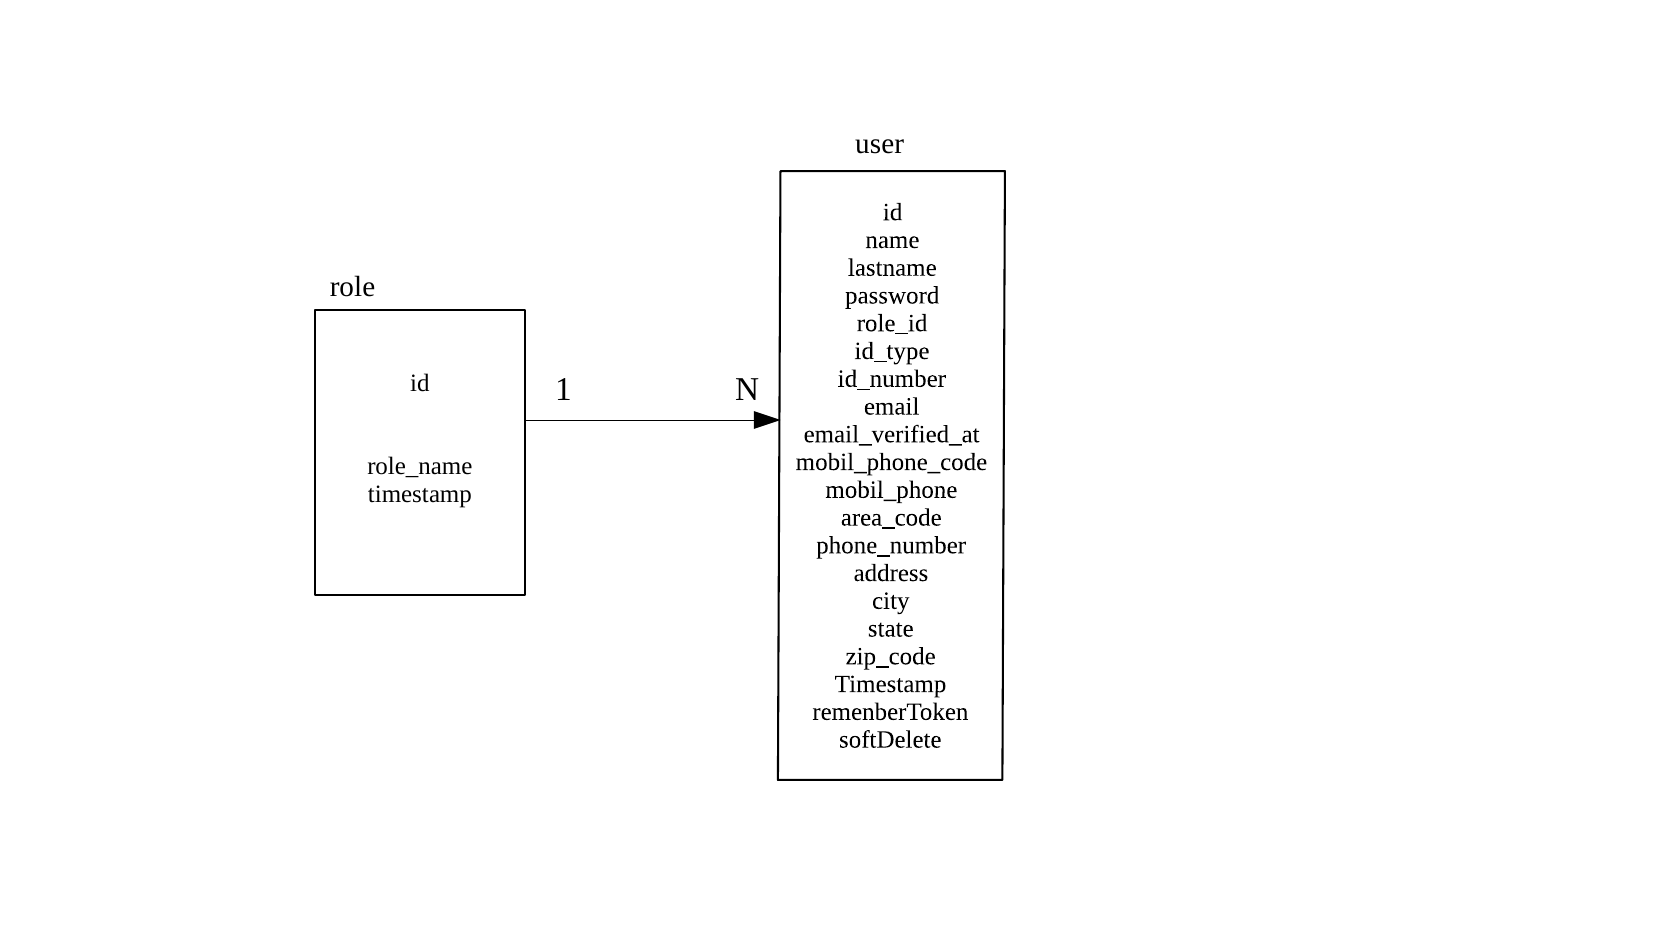

user
id
name
lastname
password
role_id
id_type
id_number
email
email_verified_at
mobil_phone_code
mobil_phone
area_code
phone_number
address
city
state
zip_code
Timestamp
remenberToken
softDelete
role
id
role_name
timestamp
1
N